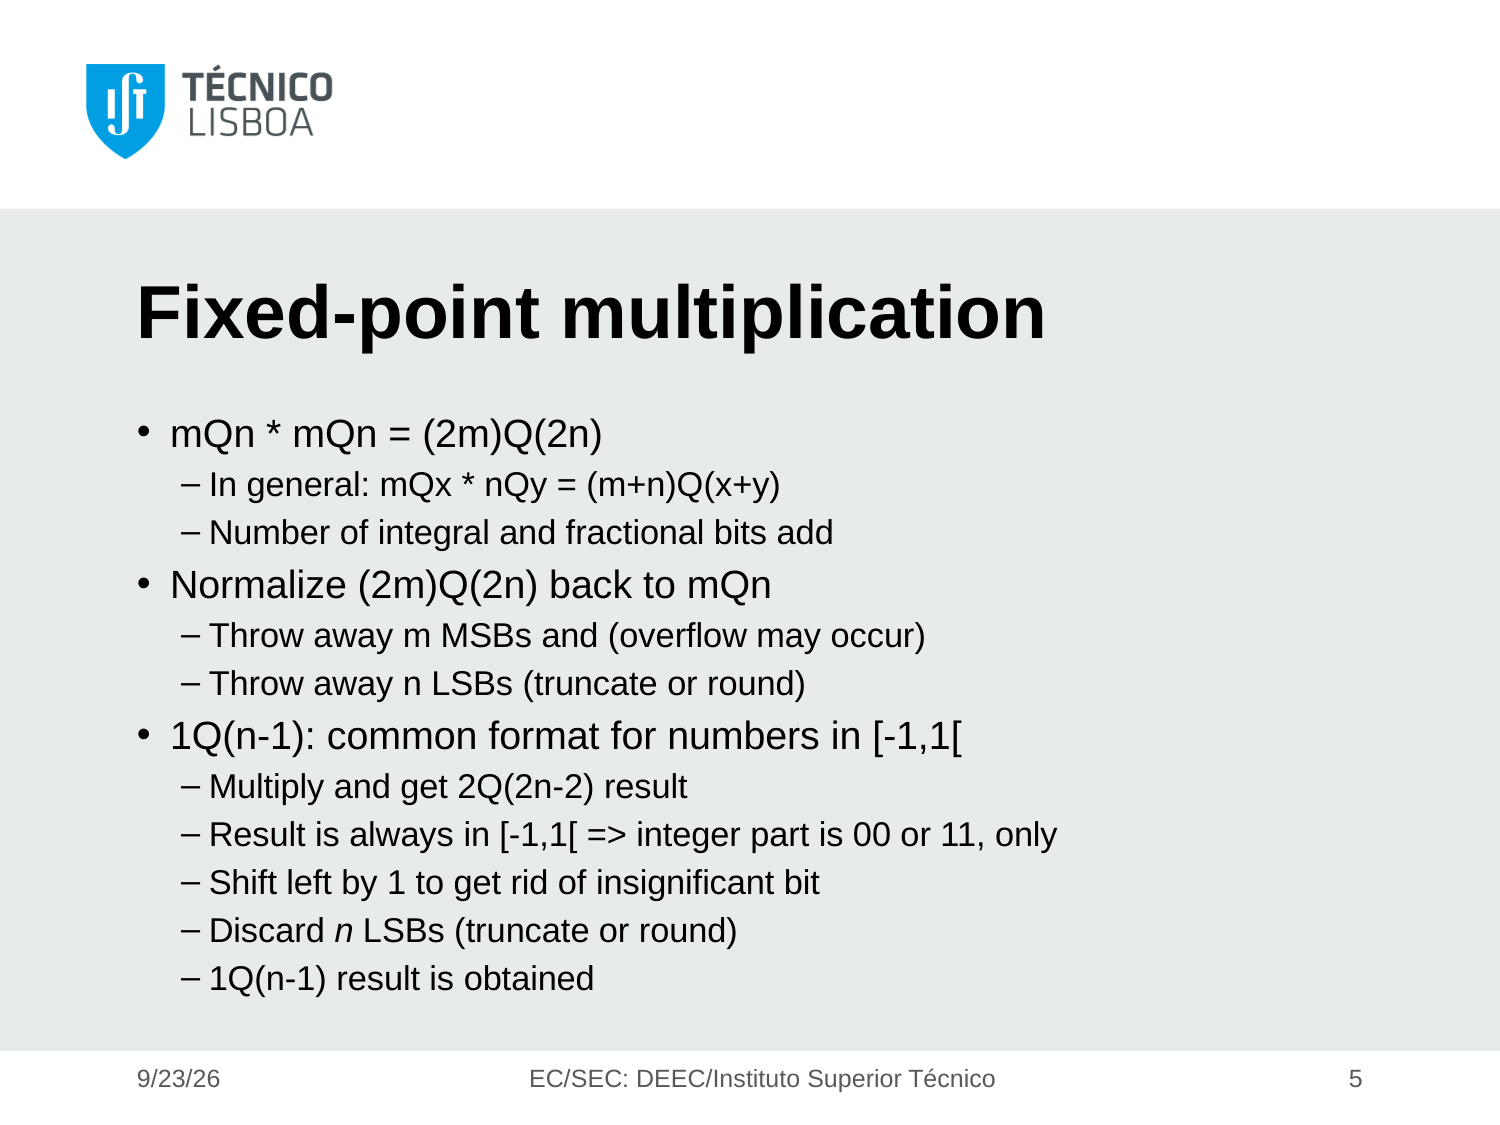

# Fixed-point multiplication
mQn * mQn = (2m)Q(2n)
In general: mQx * nQy = (m+n)Q(x+y)
Number of integral and fractional bits add
Normalize (2m)Q(2n) back to mQn
Throw away m MSBs and (overflow may occur)
Throw away n LSBs (truncate or round)
1Q(n-1): common format for numbers in [-1,1[
Multiply and get 2Q(2n-2) result
Result is always in [-1,1[ => integer part is 00 or 11, only
Shift left by 1 to get rid of insignificant bit
Discard n LSBs (truncate or round)
1Q(n-1) result is obtained
EC/SEC: DEEC/Instituto Superior Técnico